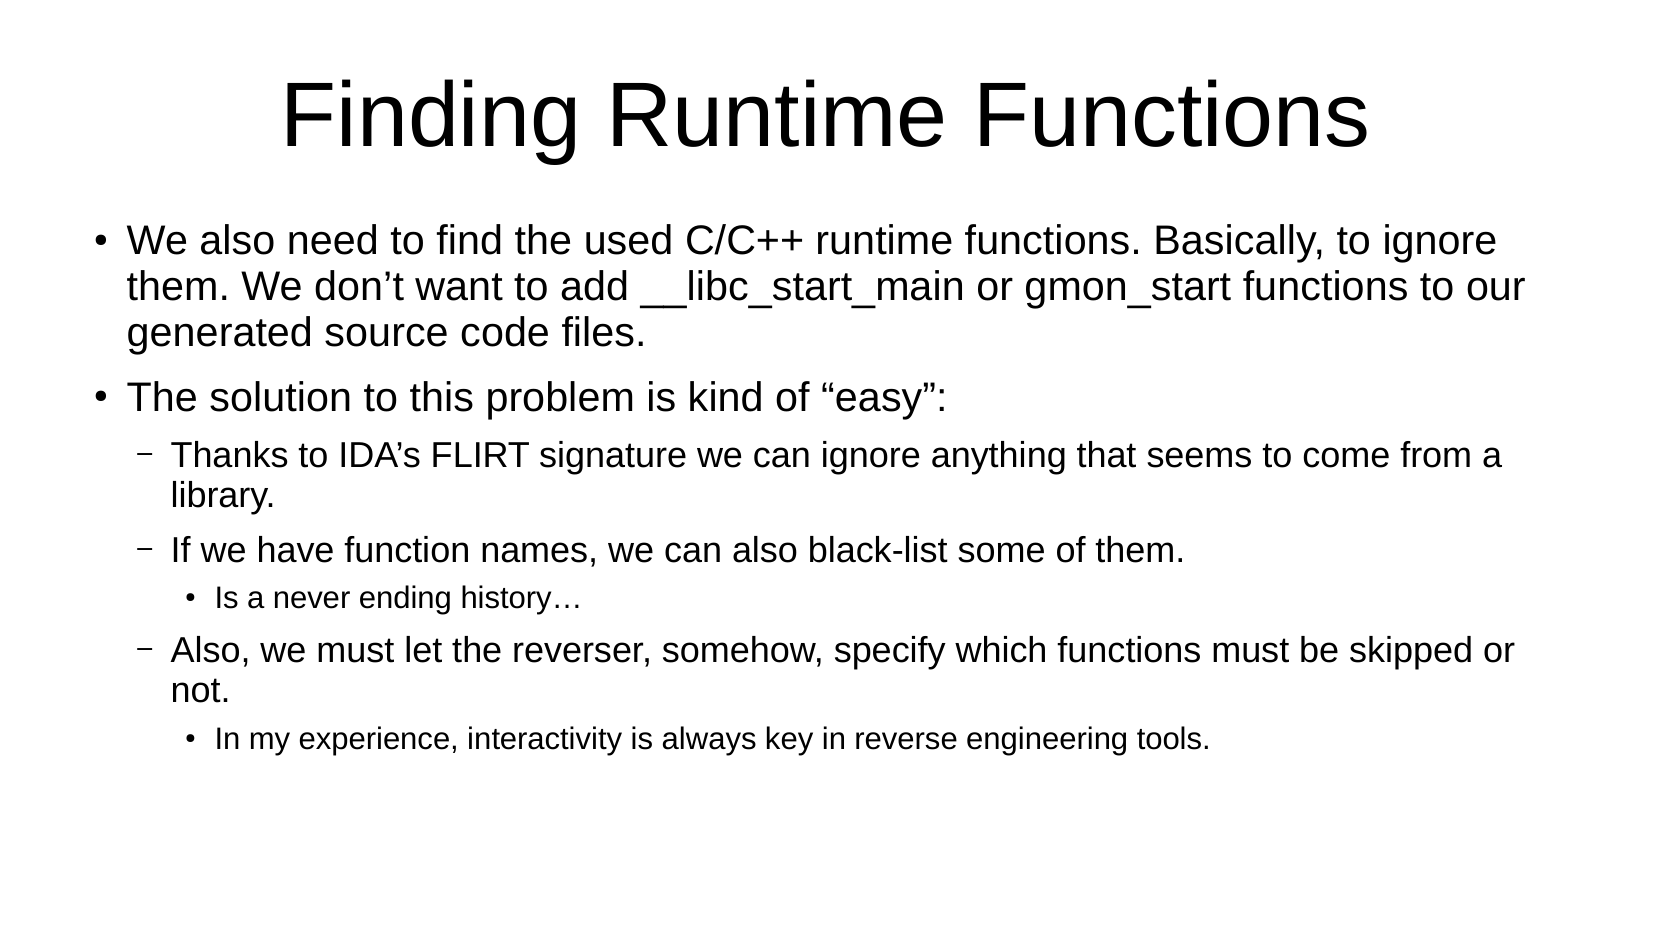

# Finding Runtime Functions
We also need to find the used C/C++ runtime functions. Basically, to ignore them. We don’t want to add __libc_start_main or gmon_start functions to our generated source code files.
The solution to this problem is kind of “easy”:
Thanks to IDA’s FLIRT signature we can ignore anything that seems to come from a library.
If we have function names, we can also black-list some of them.
Is a never ending history…
Also, we must let the reverser, somehow, specify which functions must be skipped or not.
In my experience, interactivity is always key in reverse engineering tools.